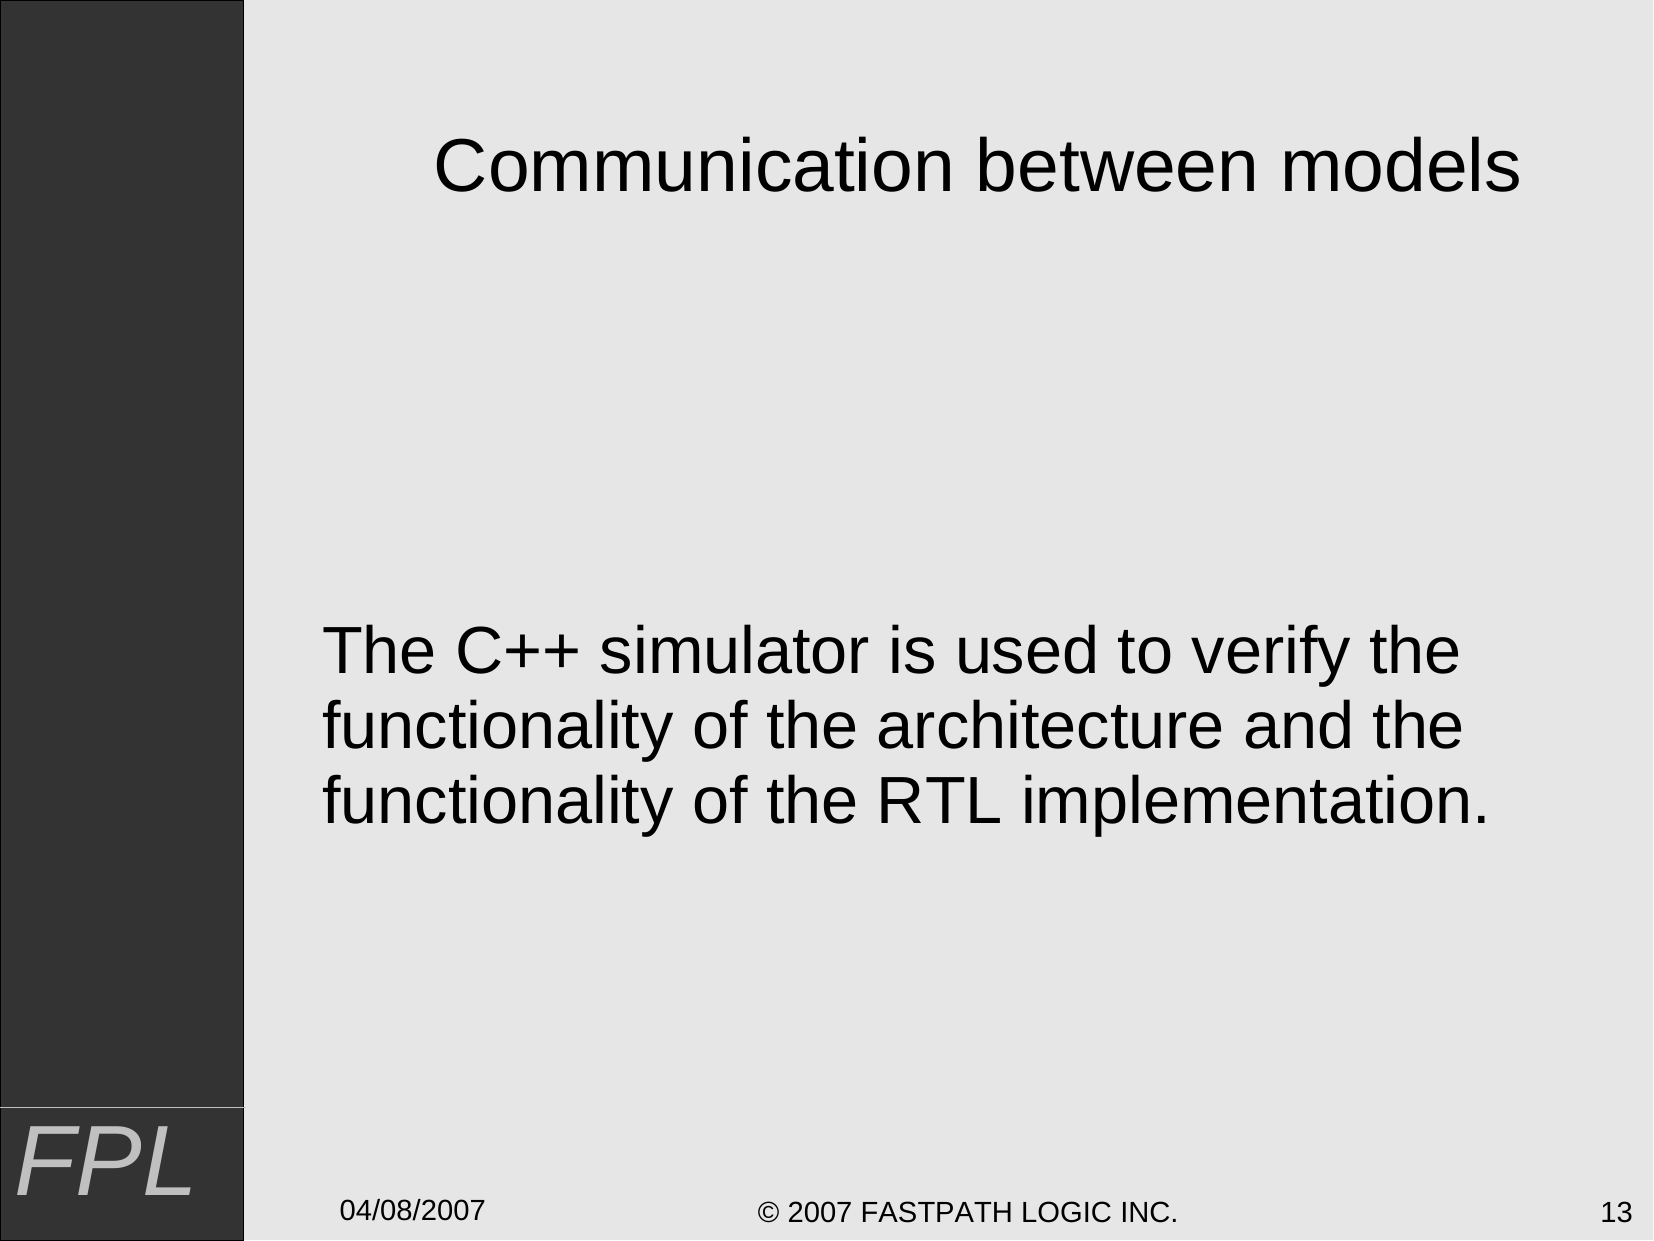

# Communication between models
The C++ simulator is used to verify the functionality of the architecture and the functionality of the RTL implementation.
04/08/2007
13
© 2007 FASTPATH LOGIC INC.